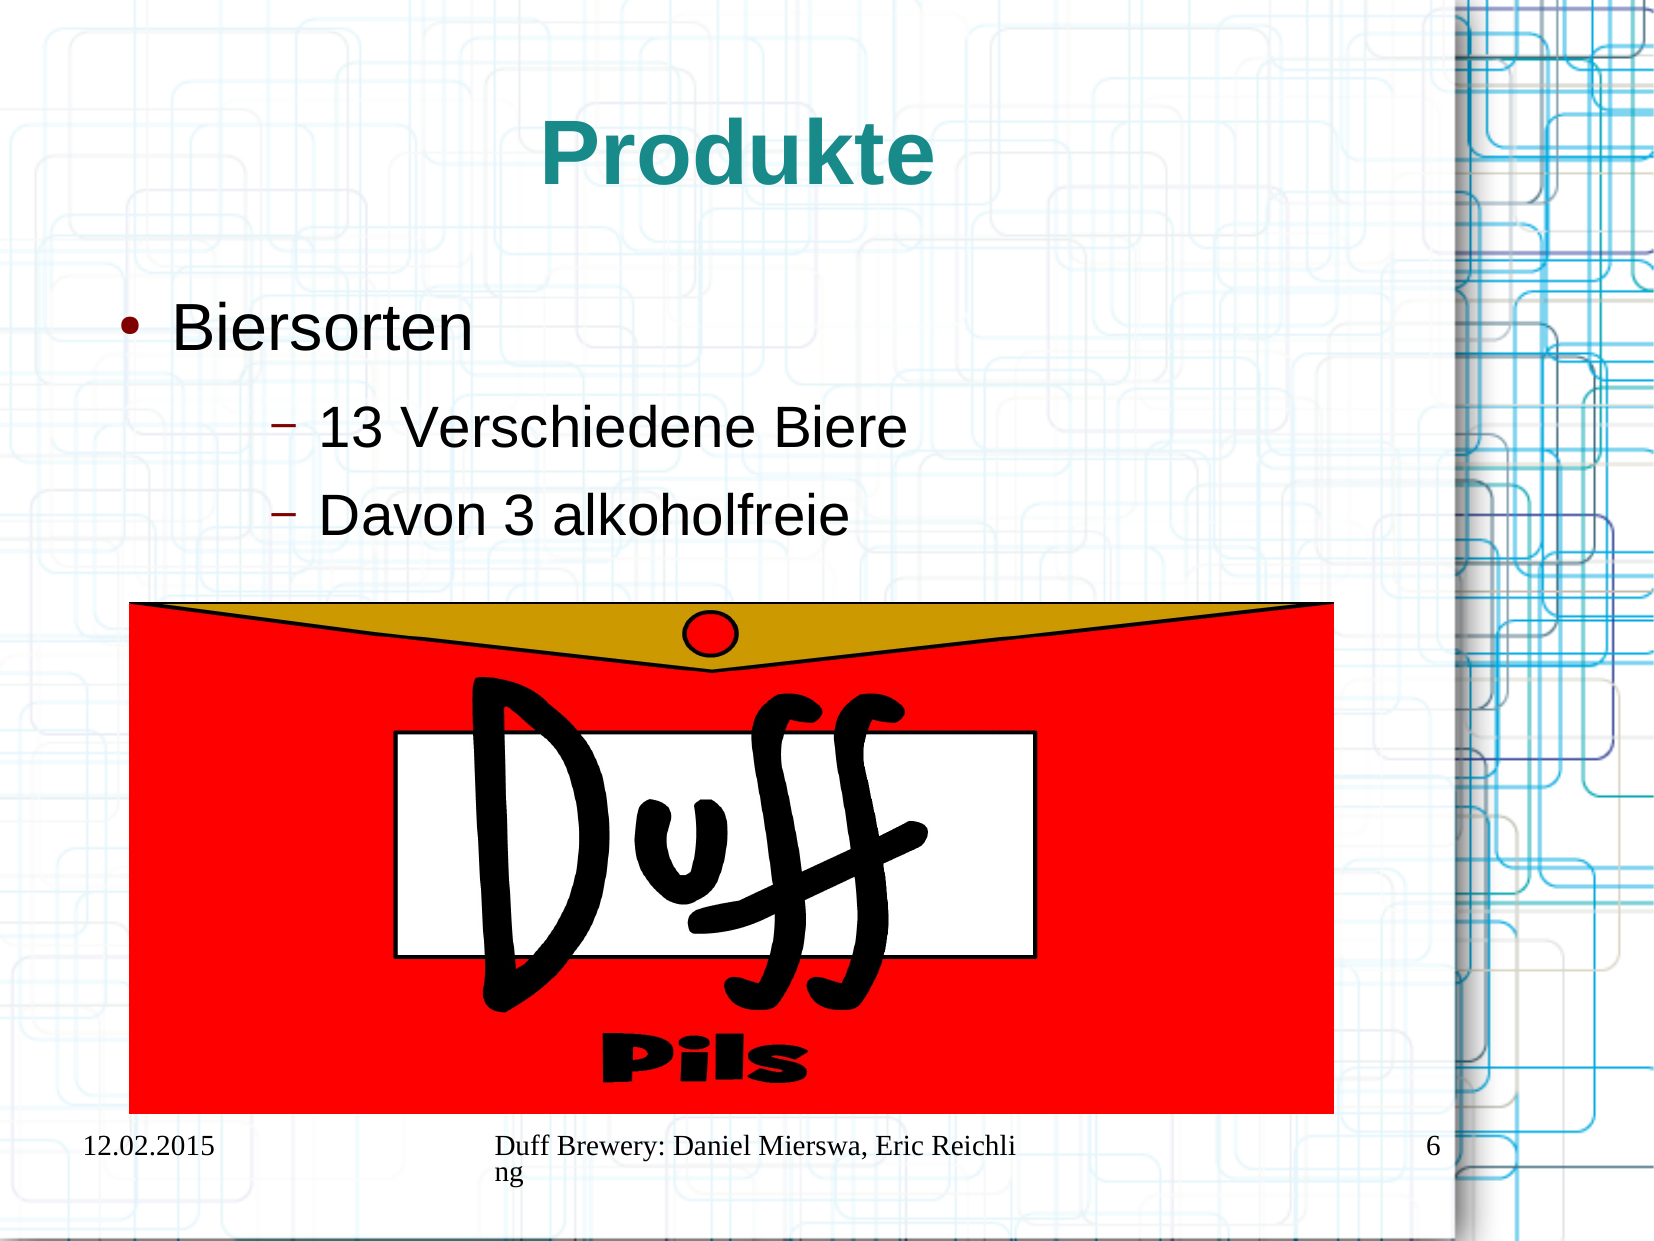

# Produkte
Biersorten
13 Verschiedene Biere
Davon 3 alkoholfreie
12.02.2015
Duff Brewery: Daniel Mierswa, Eric Reichling
6